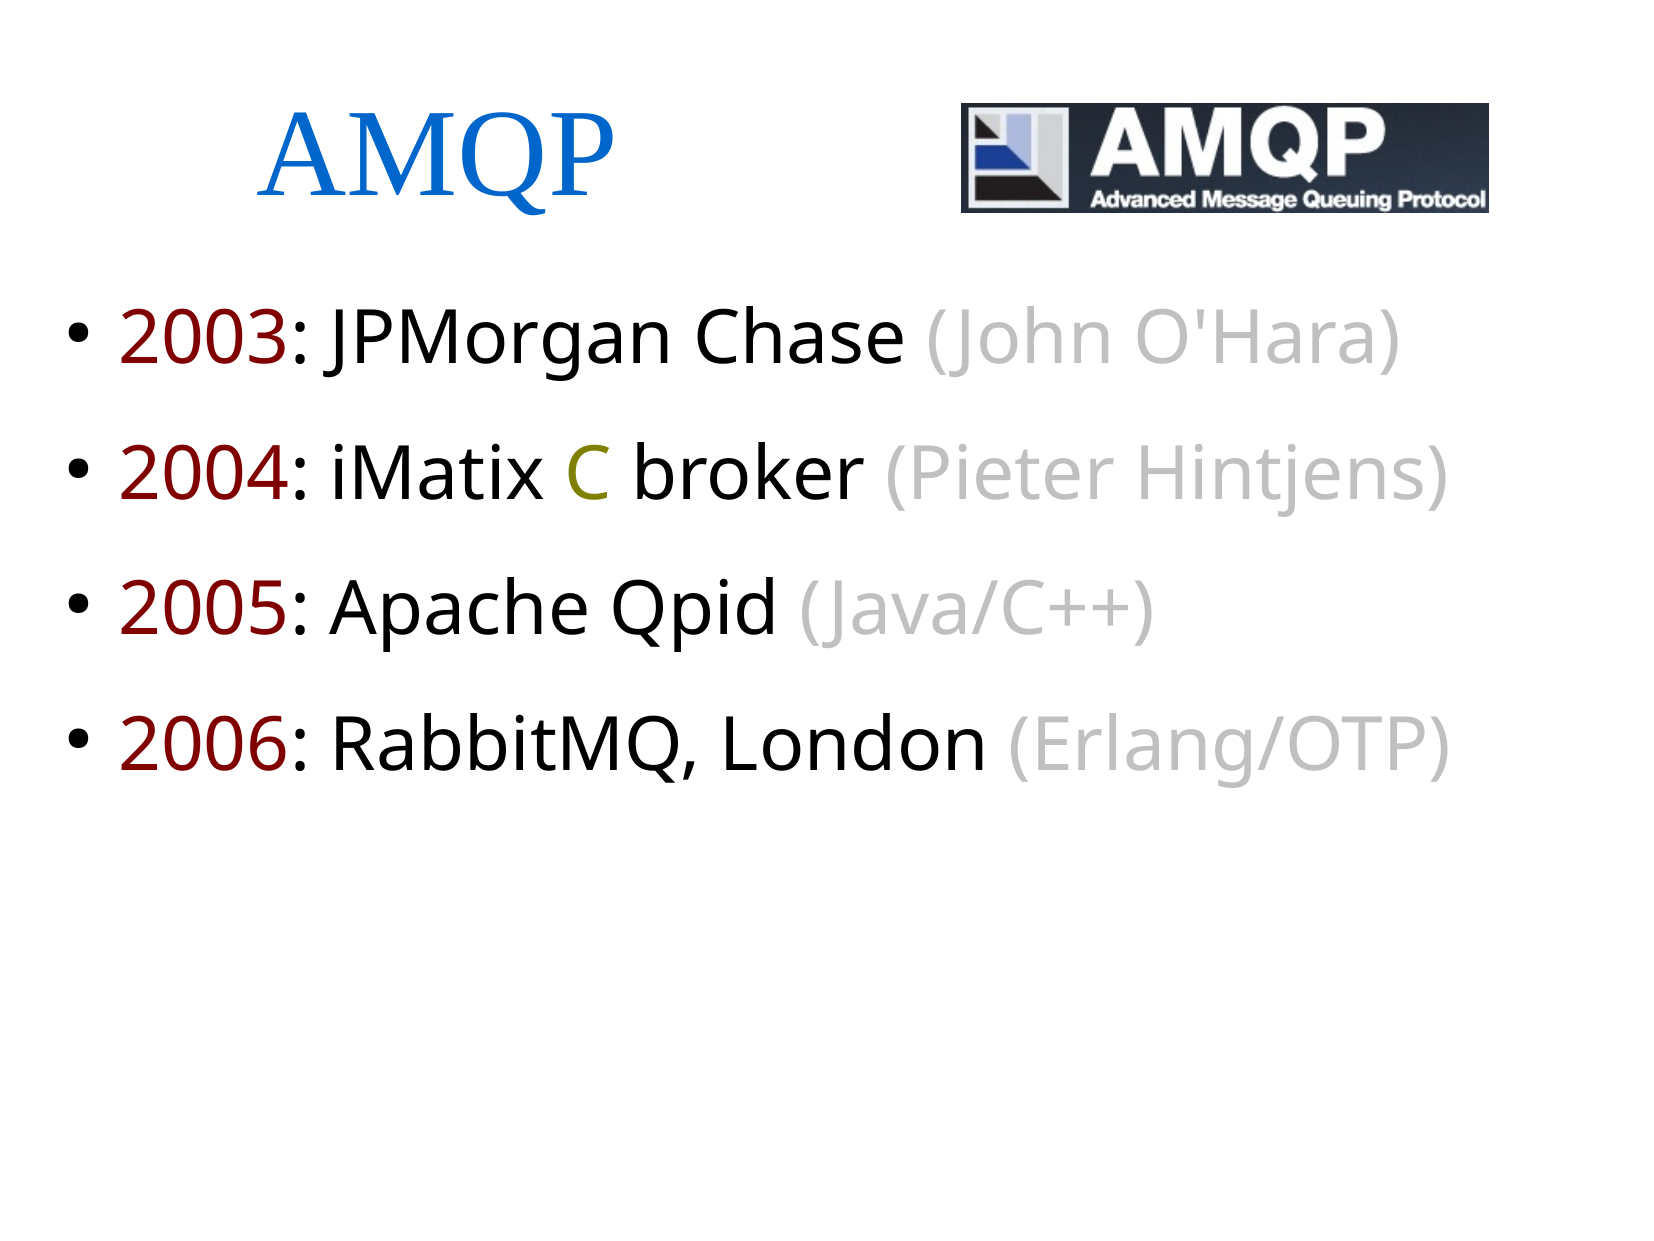

AMQP
# 2003: JPMorgan Chase (John O'Hara)
2004: iMatix C broker (Pieter Hintjens)
2005: Apache Qpid (Java/C++)
2006: RabbitMQ, London (Erlang/OTP)